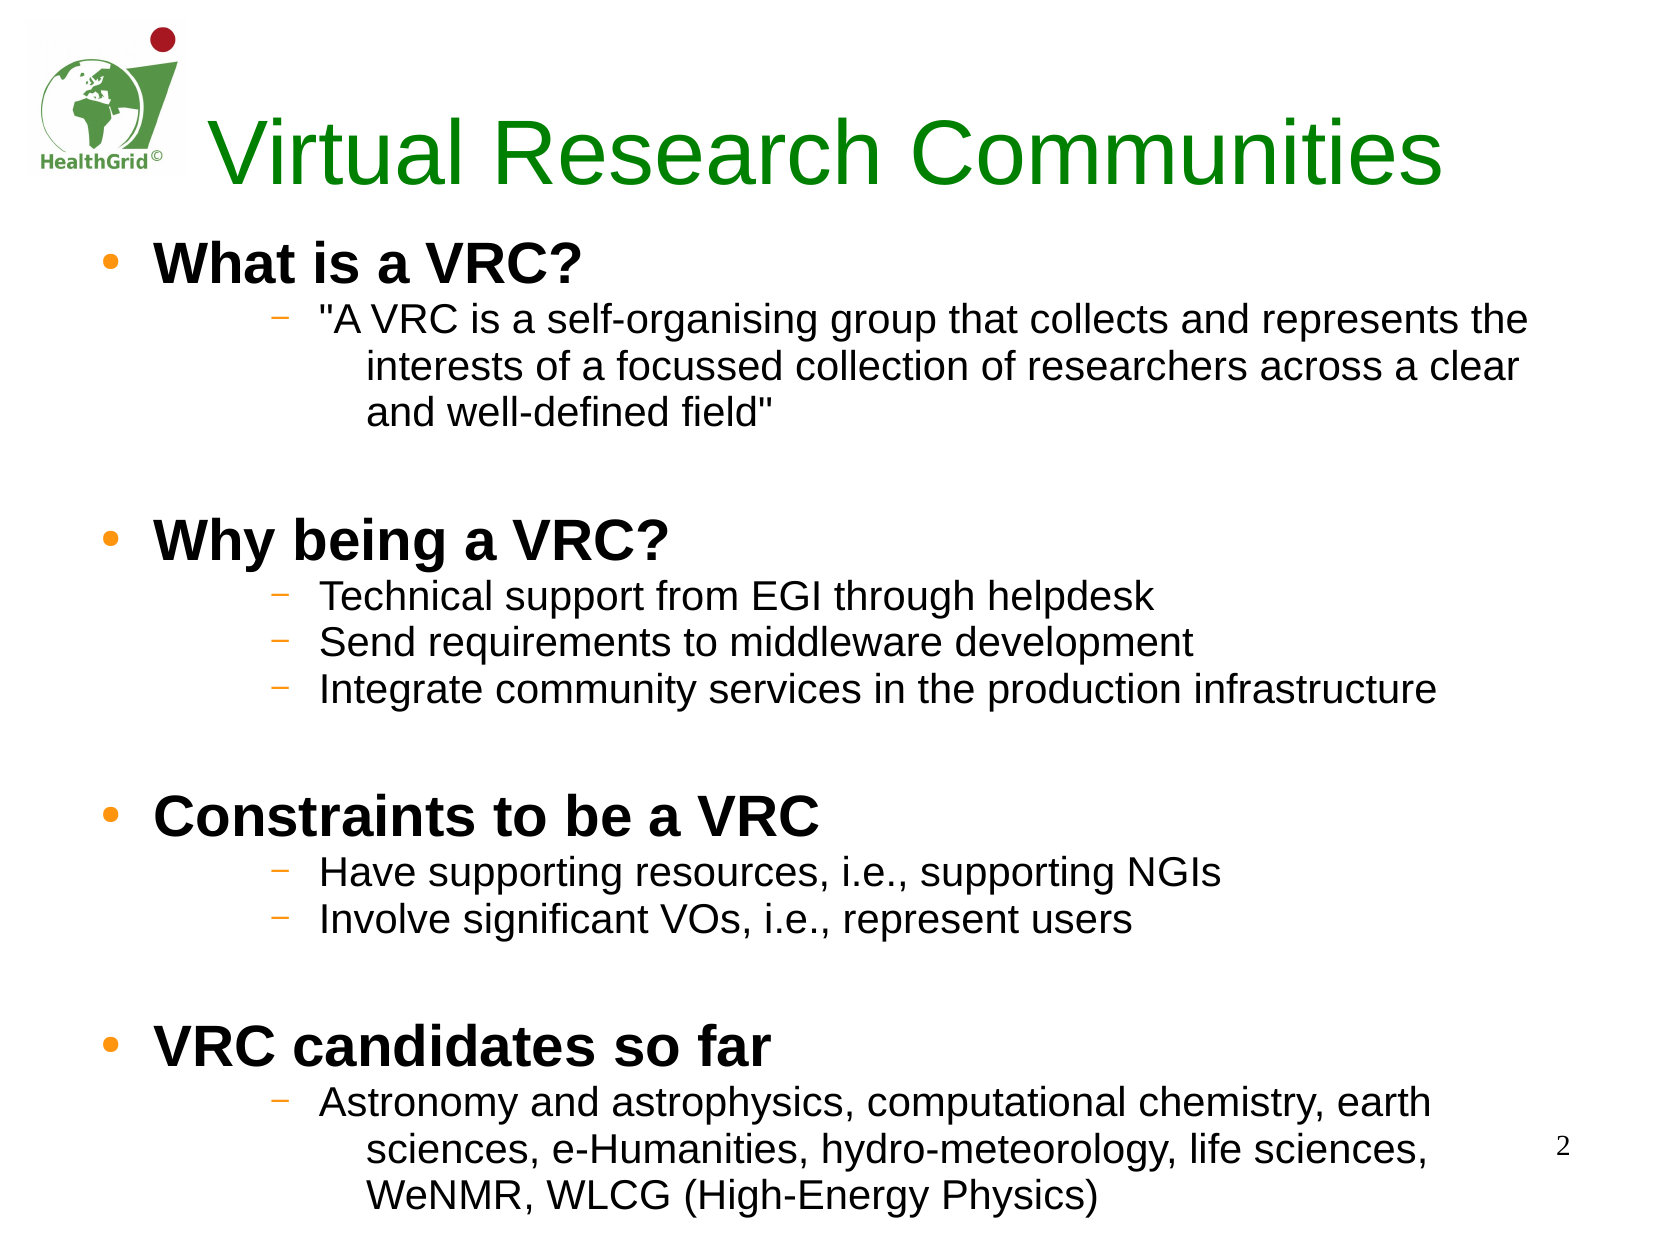

# Virtual Research Communities
What is a VRC?
"A VRC is a self-organising group that collects and represents the interests of a focussed collection of researchers across a clear and well-defined field"
Why being a VRC?
Technical support from EGI through helpdesk
Send requirements to middleware development
Integrate community services in the production infrastructure
Constraints to be a VRC
Have supporting resources, i.e., supporting NGIs
Involve significant VOs, i.e., represent users
VRC candidates so far
Astronomy and astrophysics, computational chemistry, earth sciences, e-Humanities, hydro-meteorology, life sciences, WeNMR, WLCG (High-Energy Physics)
2